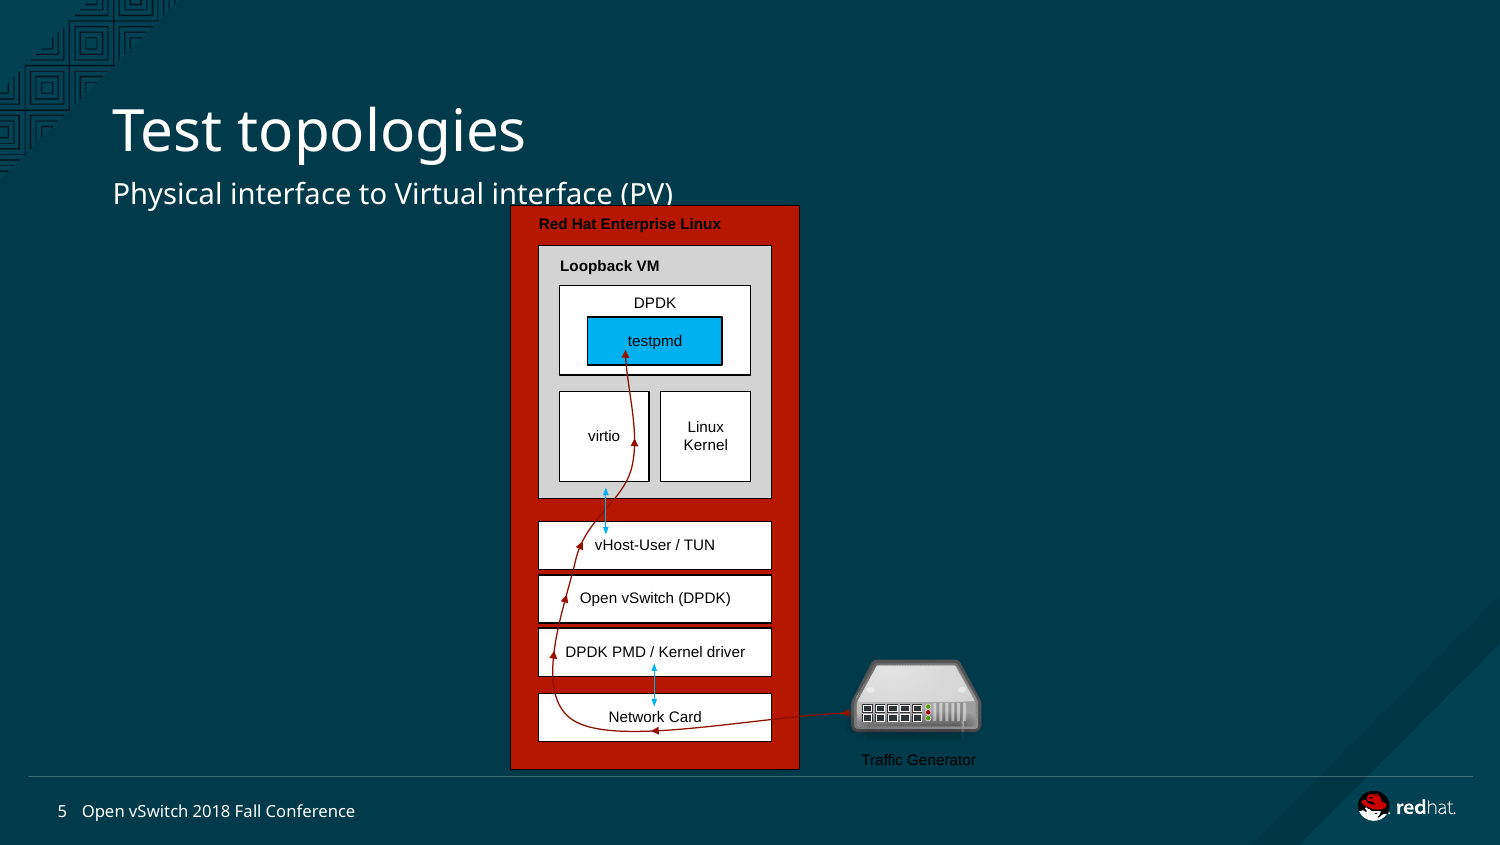

# Test topologies
Physical interface to Virtual interface (PV)
5
Open vSwitch 2018 Fall Conference